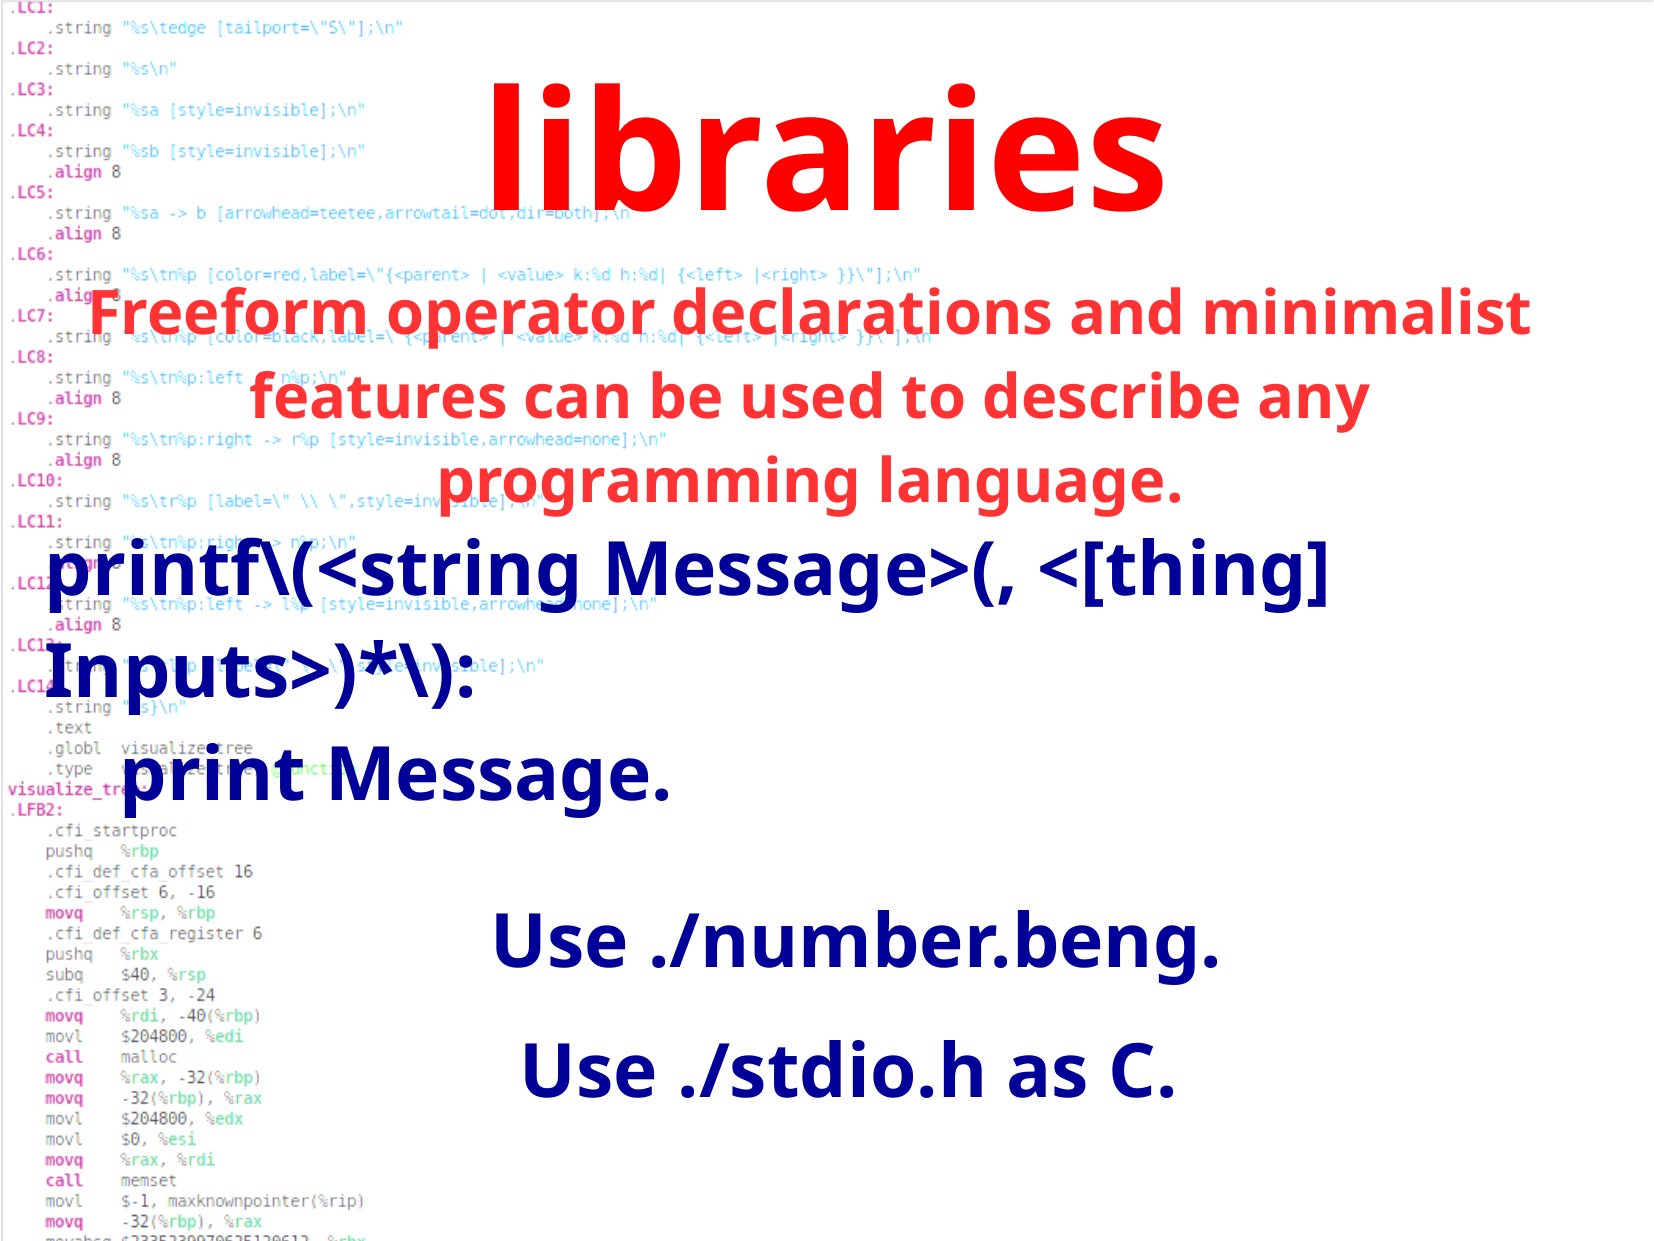

libraries
Freeform operator declarations and minimalist features can be used to describe any programming language.
printf\(<string Message>(, <[thing] Inputs>)*\):
	print Message.
Use ./number.beng.
Use ./stdio.h as C.